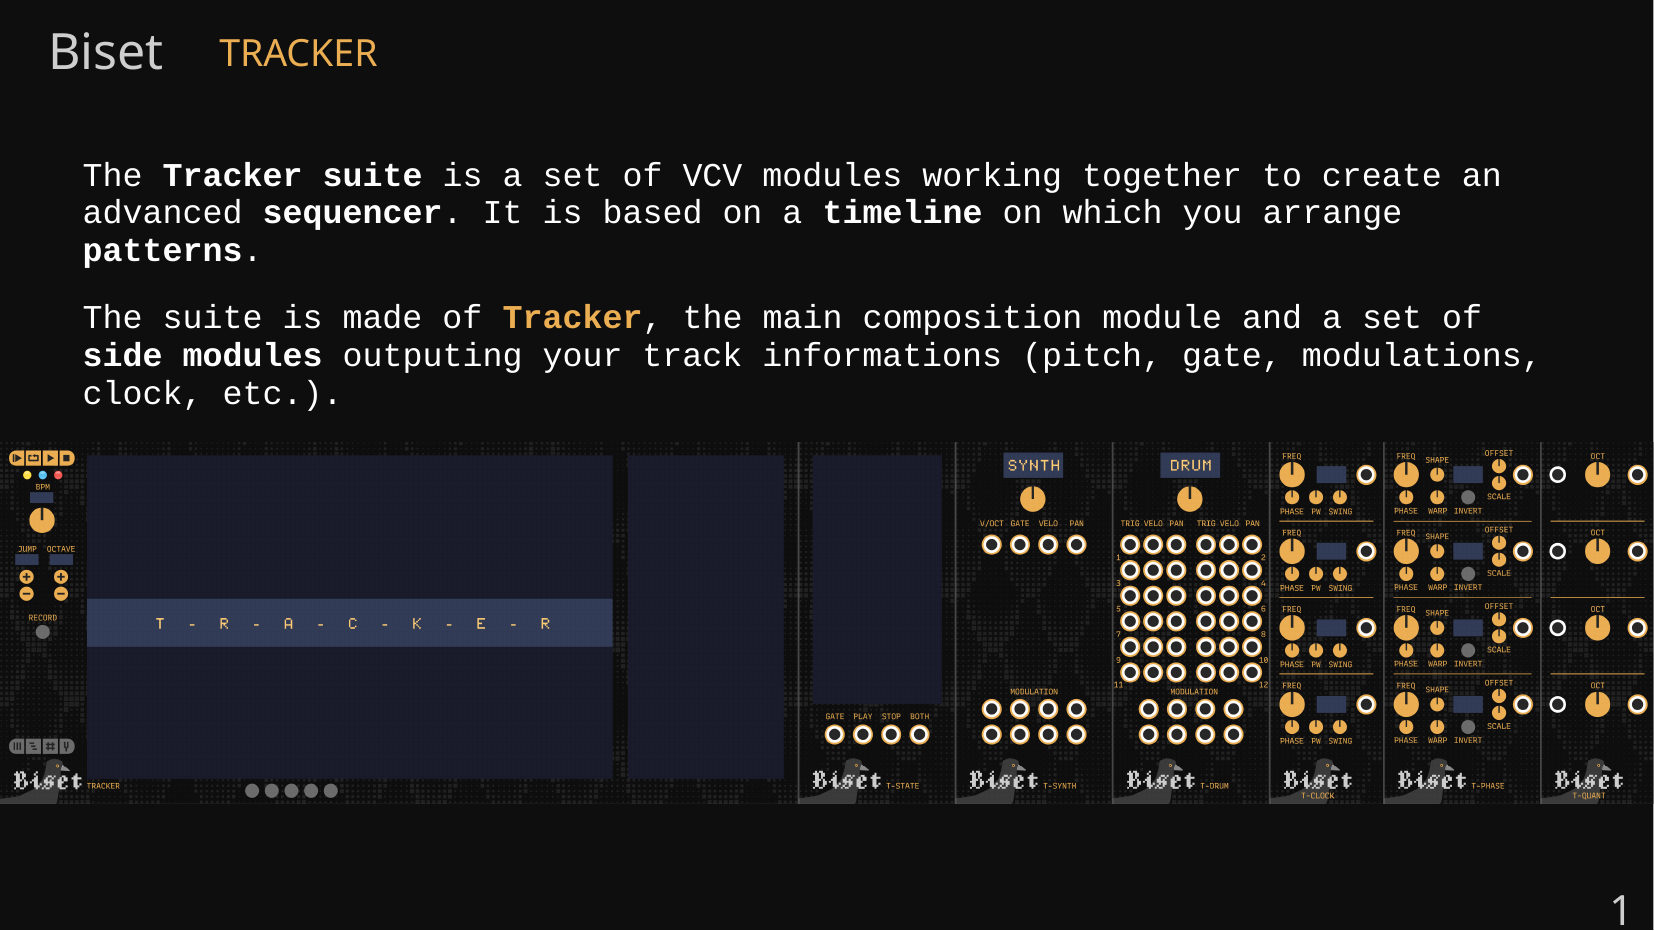

Biset
TRACKER
# The Tracker suite is a set of VCV modules working together to create an advanced sequencer. It is based on a timeline on which you arrange patterns.
The suite is made of Tracker, the main composition module and a set of side modules outputing your track informations (pitch, gate, modulations, clock, etc.).
1